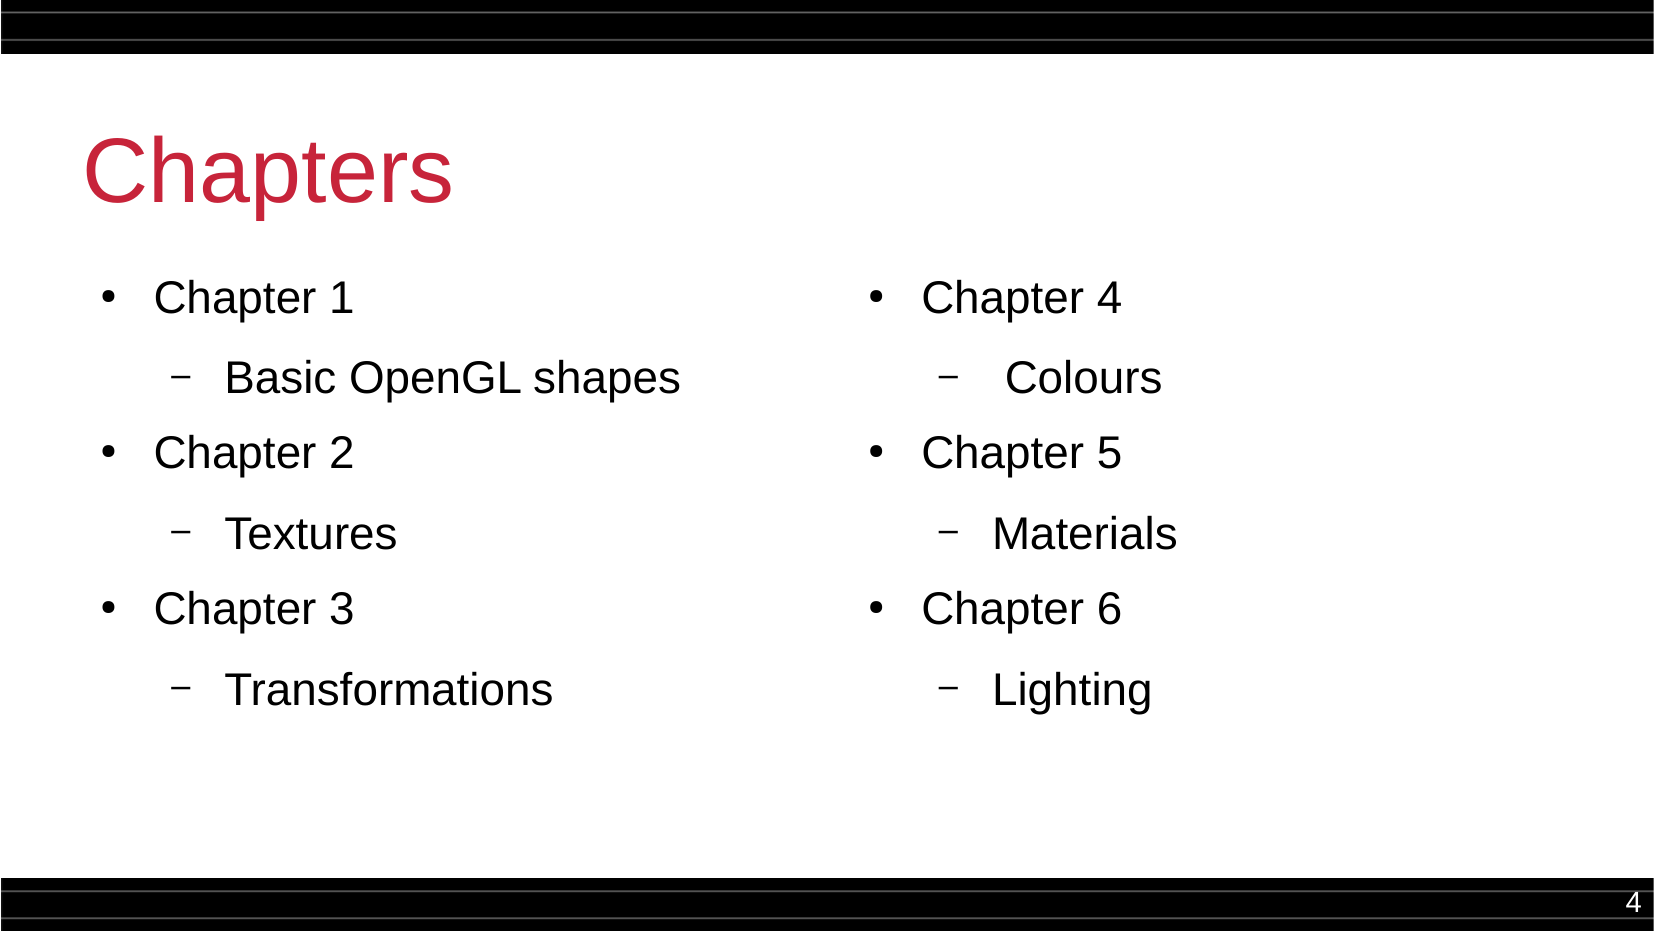

# Chapters
Chapter 1
Basic OpenGL shapes
Chapter 2
Textures
Chapter 3
Transformations
Chapter 4
 Colours
Chapter 5
Materials
Chapter 6
Lighting